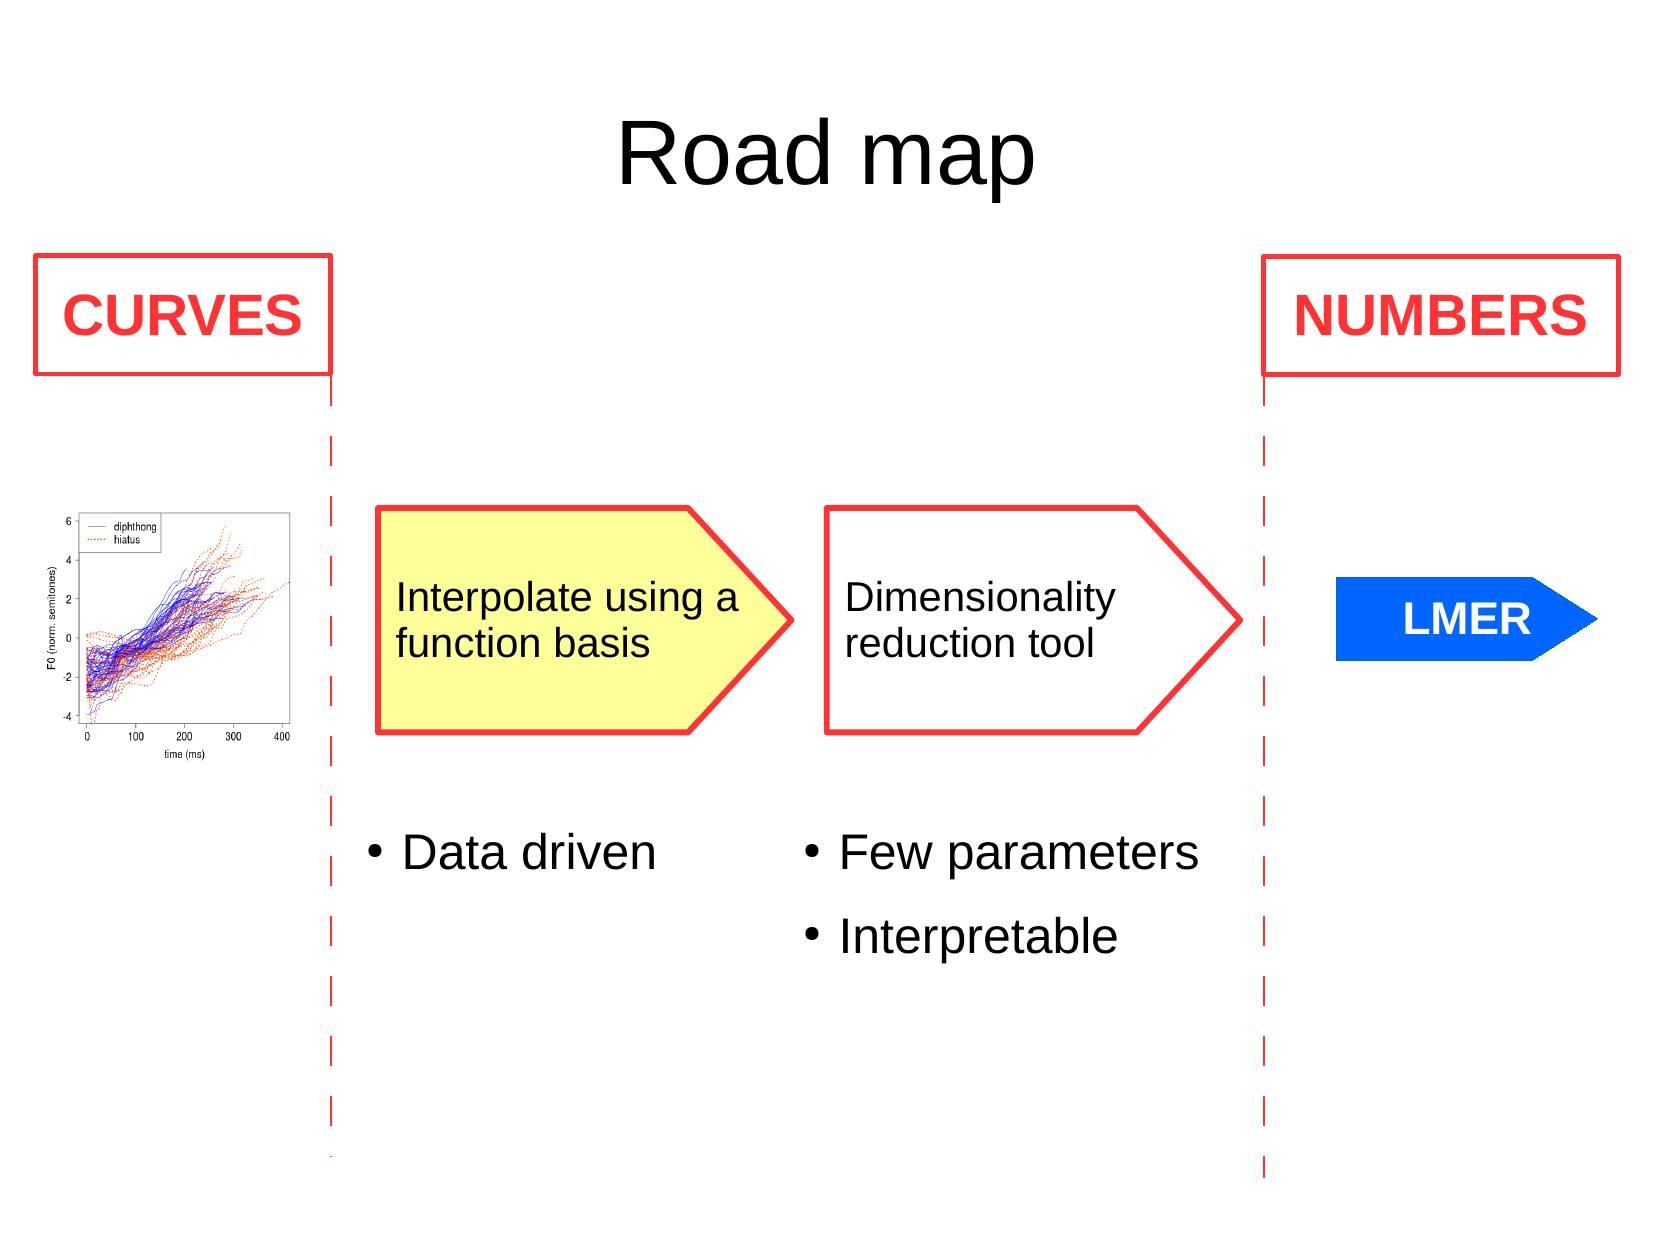

# Road map
CURVES
NUMBERS
Dimensionality reduction tool
Interpolate using a function basis
LMER
Data driven
Few parameters
Interpretable